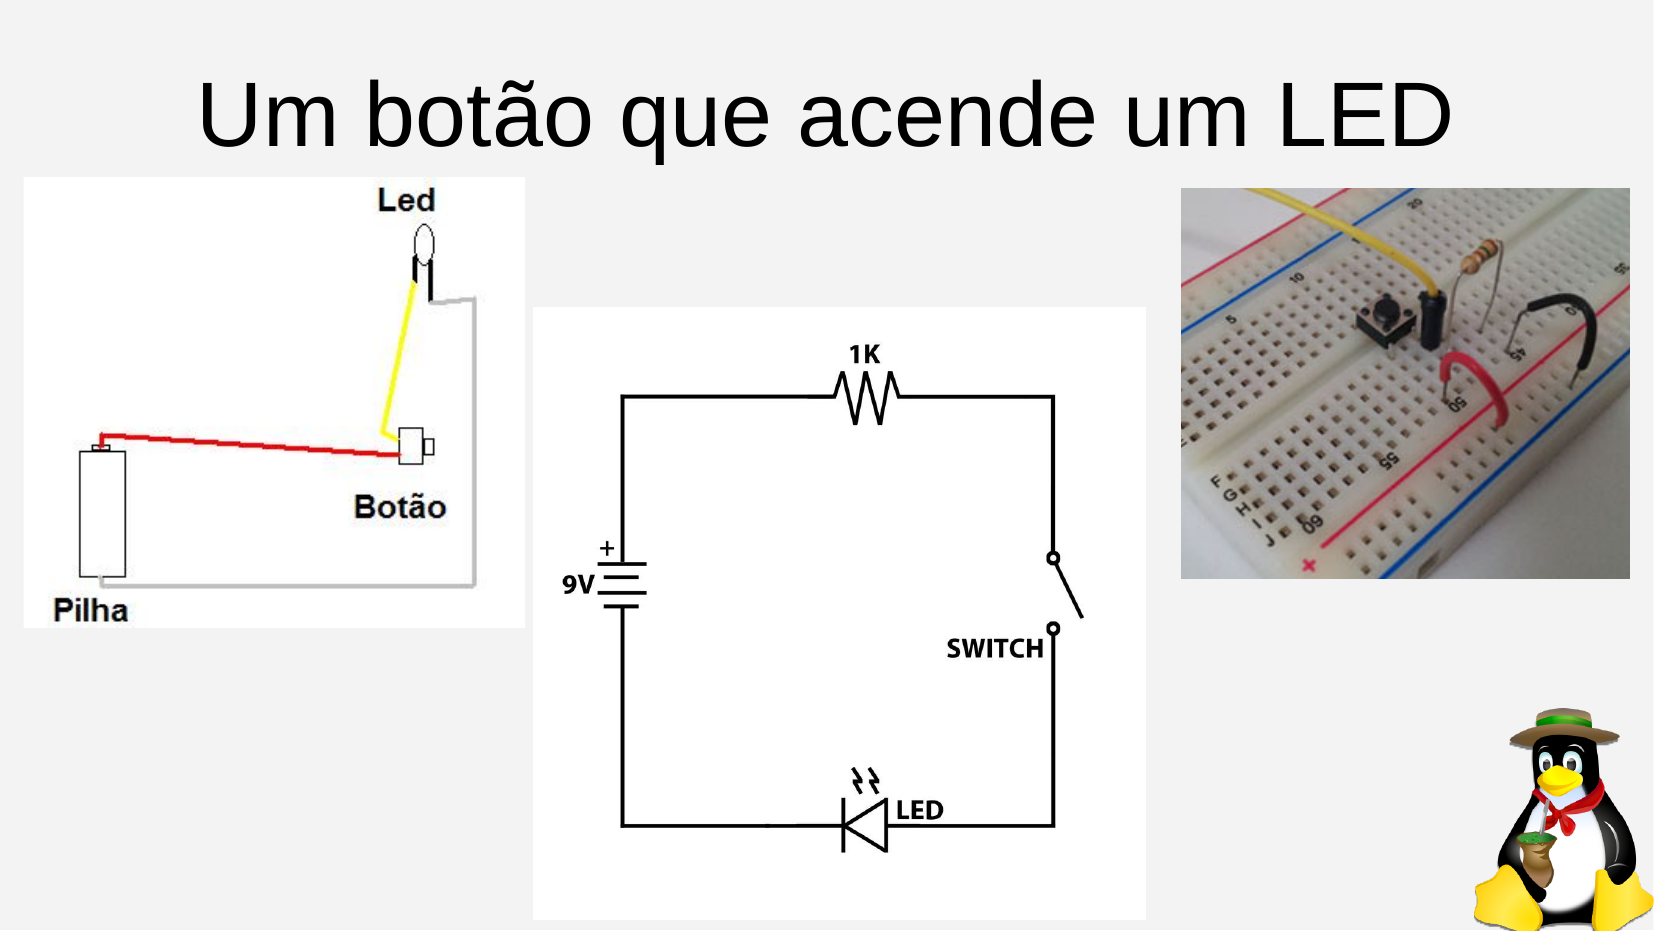

# Um botão que acende um LED